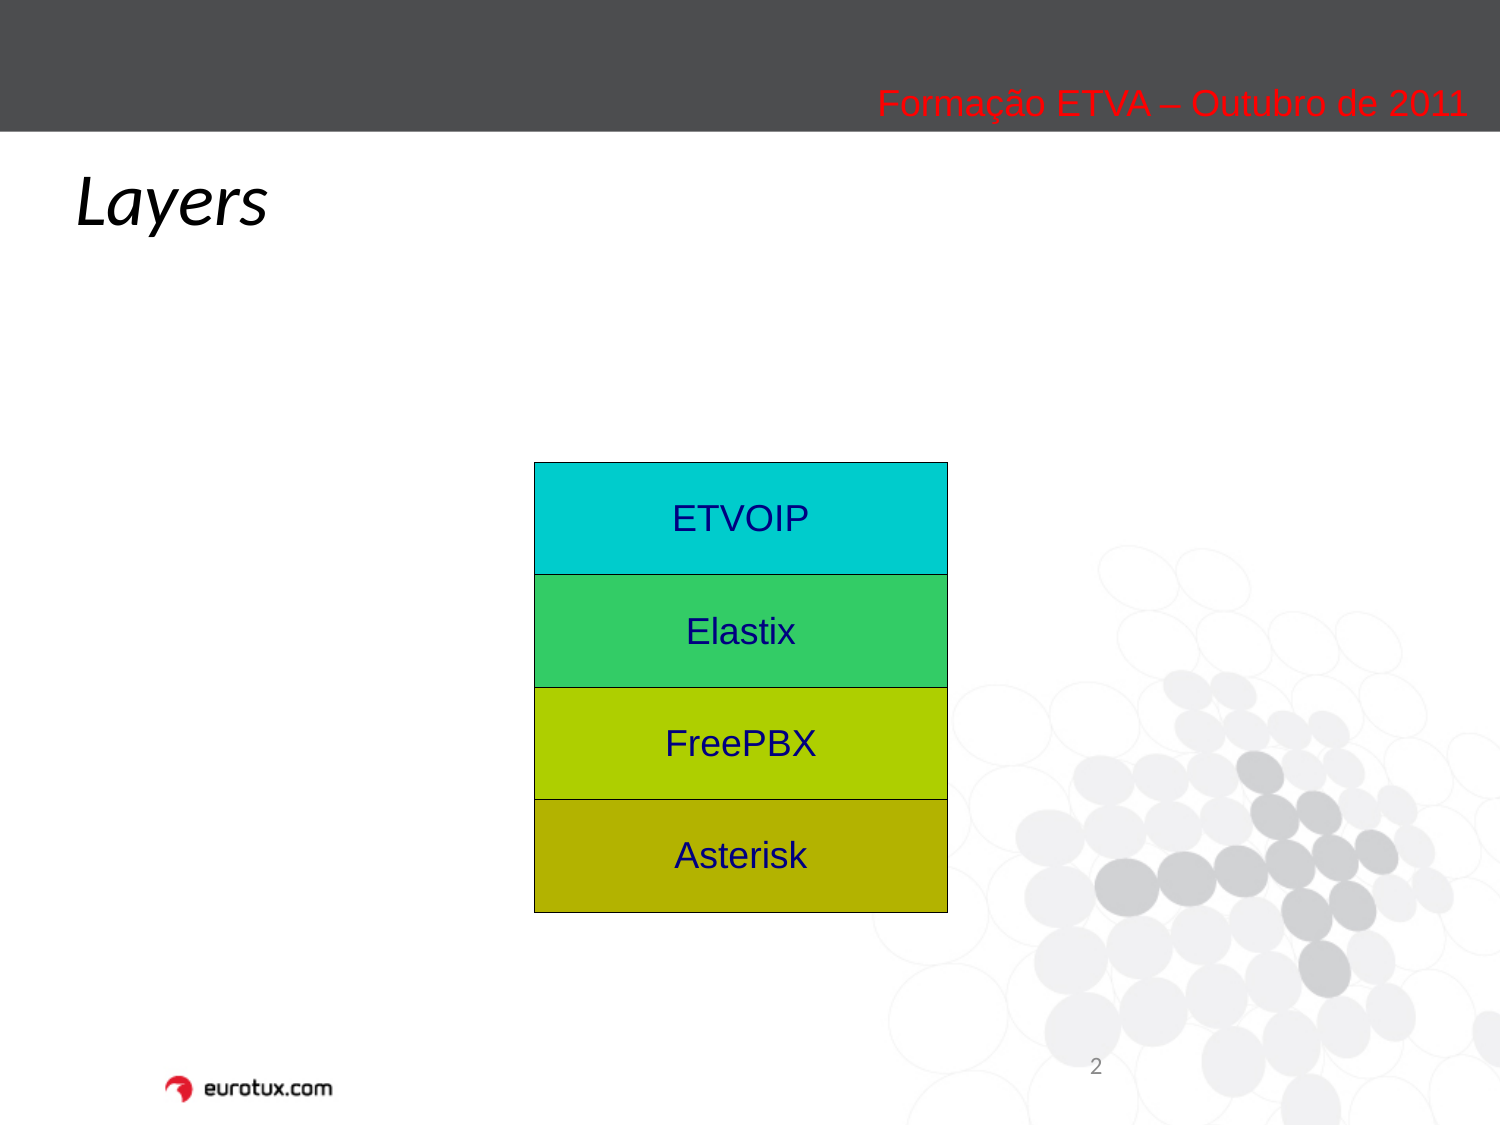

# Layers
ETVOIP
Elastix
FreePBX
Asterisk
2